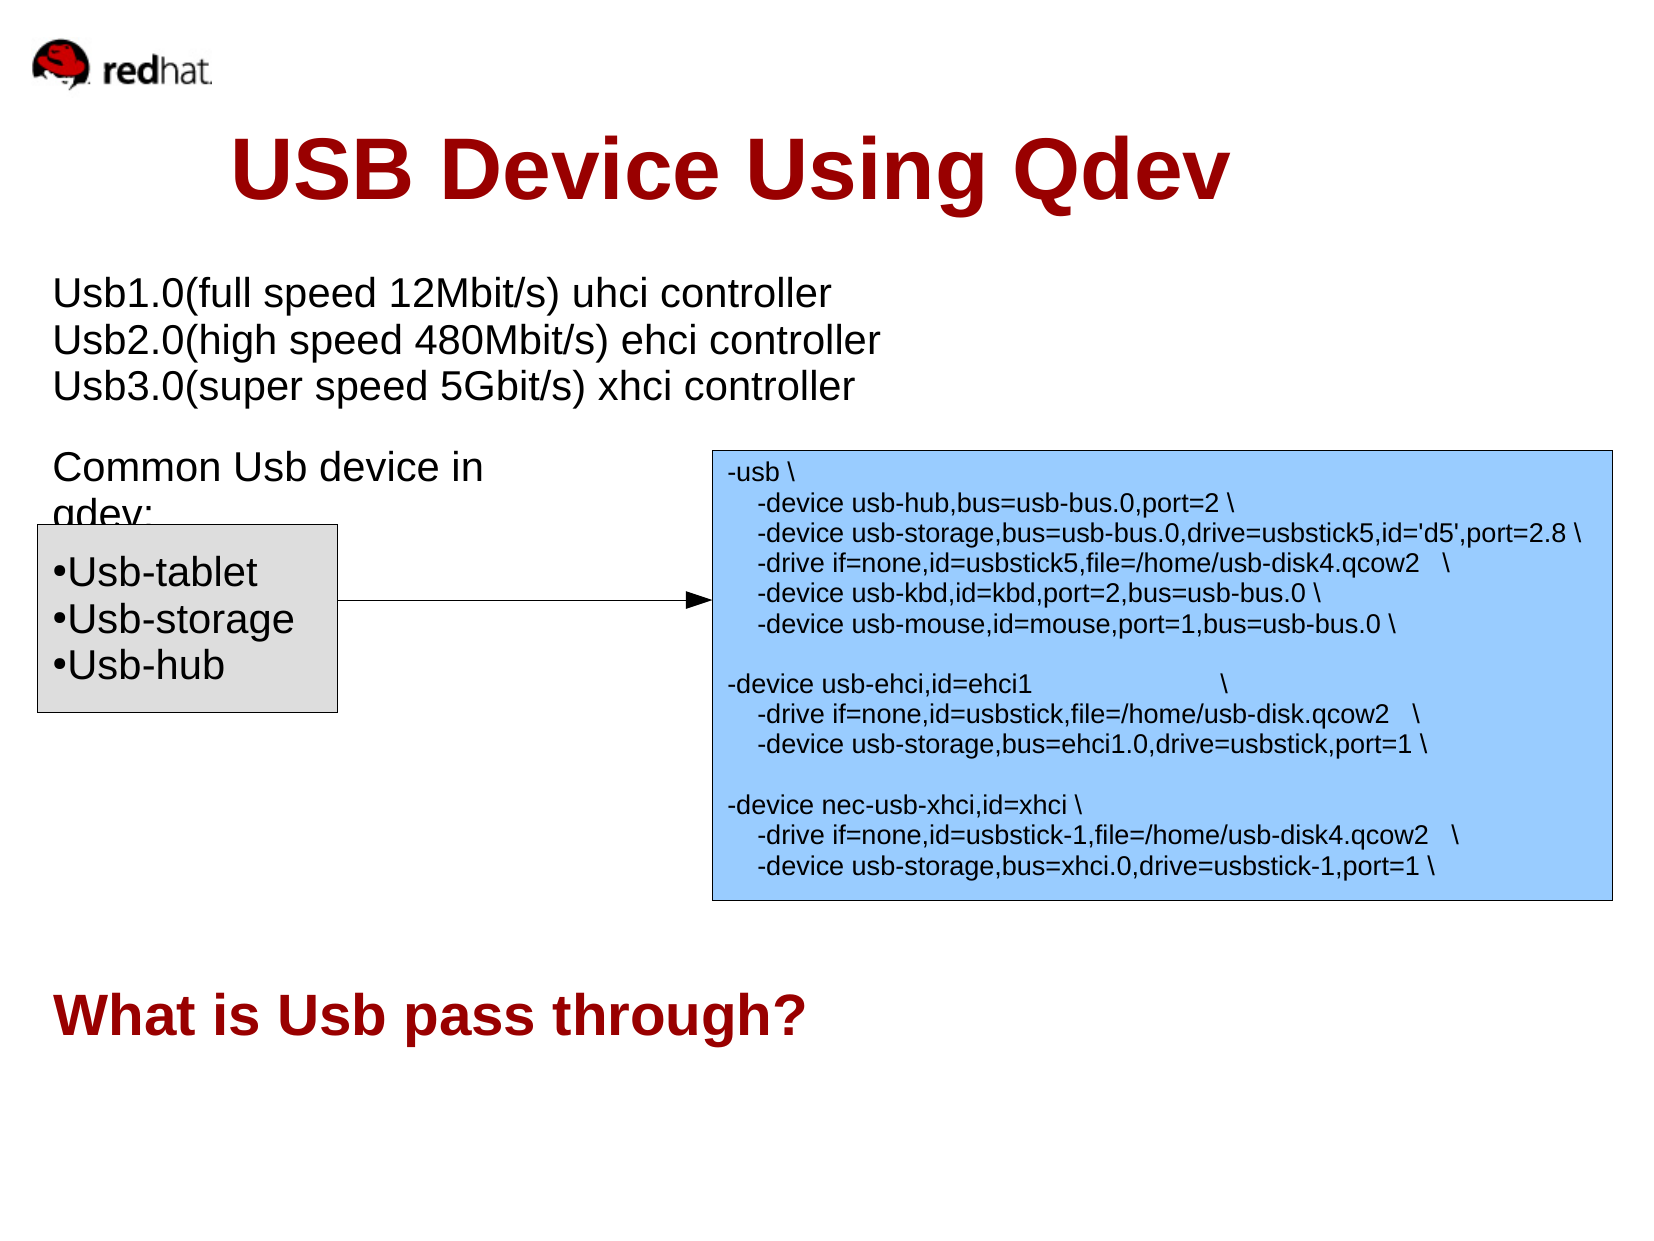

USB Device Using Qdev
Usb1.0(full speed 12Mbit/s) uhci controller
Usb2.0(high speed 480Mbit/s) ehci controller
Usb3.0(super speed 5Gbit/s) xhci controller
Common Usb device in qdev:
-usb \
 -device usb-hub,bus=usb-bus.0,port=2 \
 -device usb-storage,bus=usb-bus.0,drive=usbstick5,id='d5',port=2.8 \
 -drive if=none,id=usbstick5,file=/home/usb-disk4.qcow2 \
 -device usb-kbd,id=kbd,port=2,bus=usb-bus.0 \
 -device usb-mouse,id=mouse,port=1,bus=usb-bus.0 \
-device usb-ehci,id=ehci1 \
 -drive if=none,id=usbstick,file=/home/usb-disk.qcow2 \
 -device usb-storage,bus=ehci1.0,drive=usbstick,port=1 \
-device nec-usb-xhci,id=xhci \
 -drive if=none,id=usbstick-1,file=/home/usb-disk4.qcow2 \
 -device usb-storage,bus=xhci.0,drive=usbstick-1,port=1 \
Usb-tablet
Usb-storage
Usb-hub
What is Usb pass through?